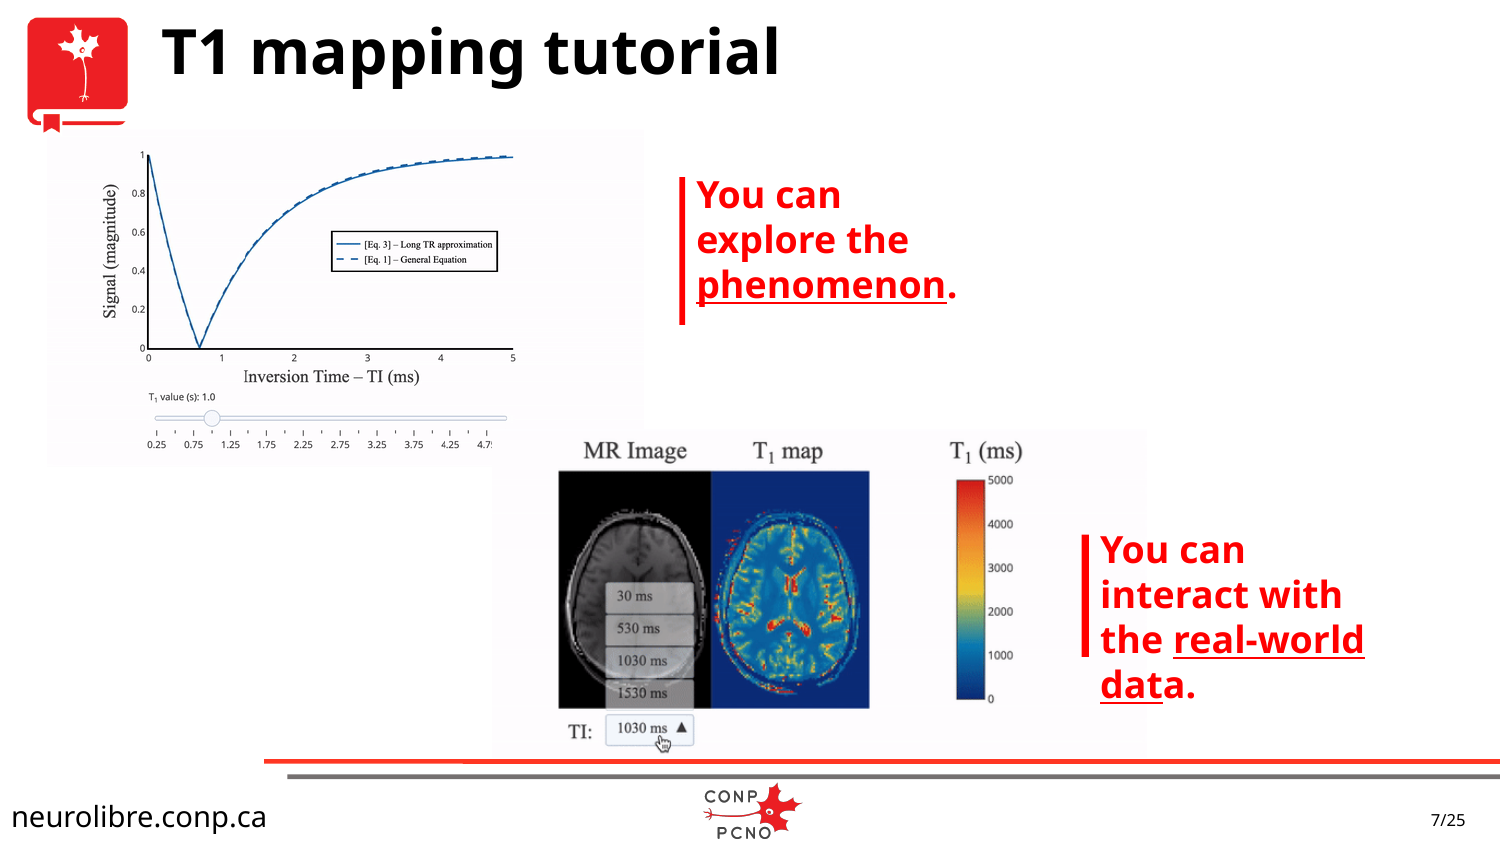

T1 mapping tutorial
You can
explore the phenomenon.
You can
interact with
the real-world data.
neurolibre.conp.ca